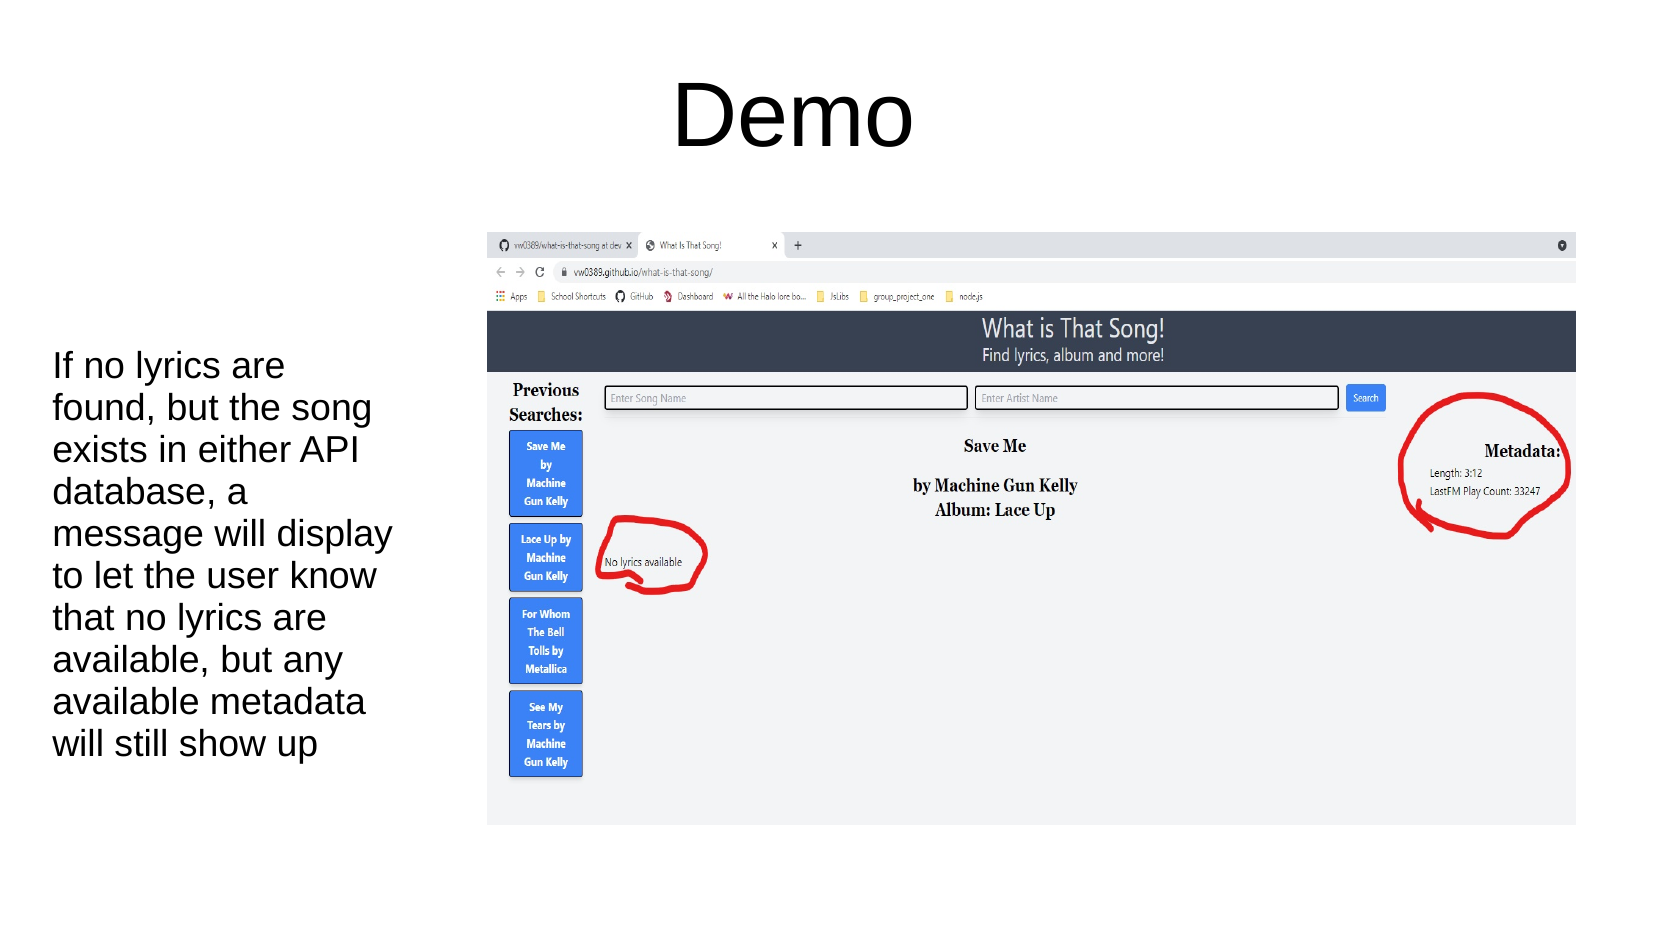

# Demo
If no lyrics are found, but the song exists in either API database, a message will display to let the user know that no lyrics are available, but any available metadata will still show up